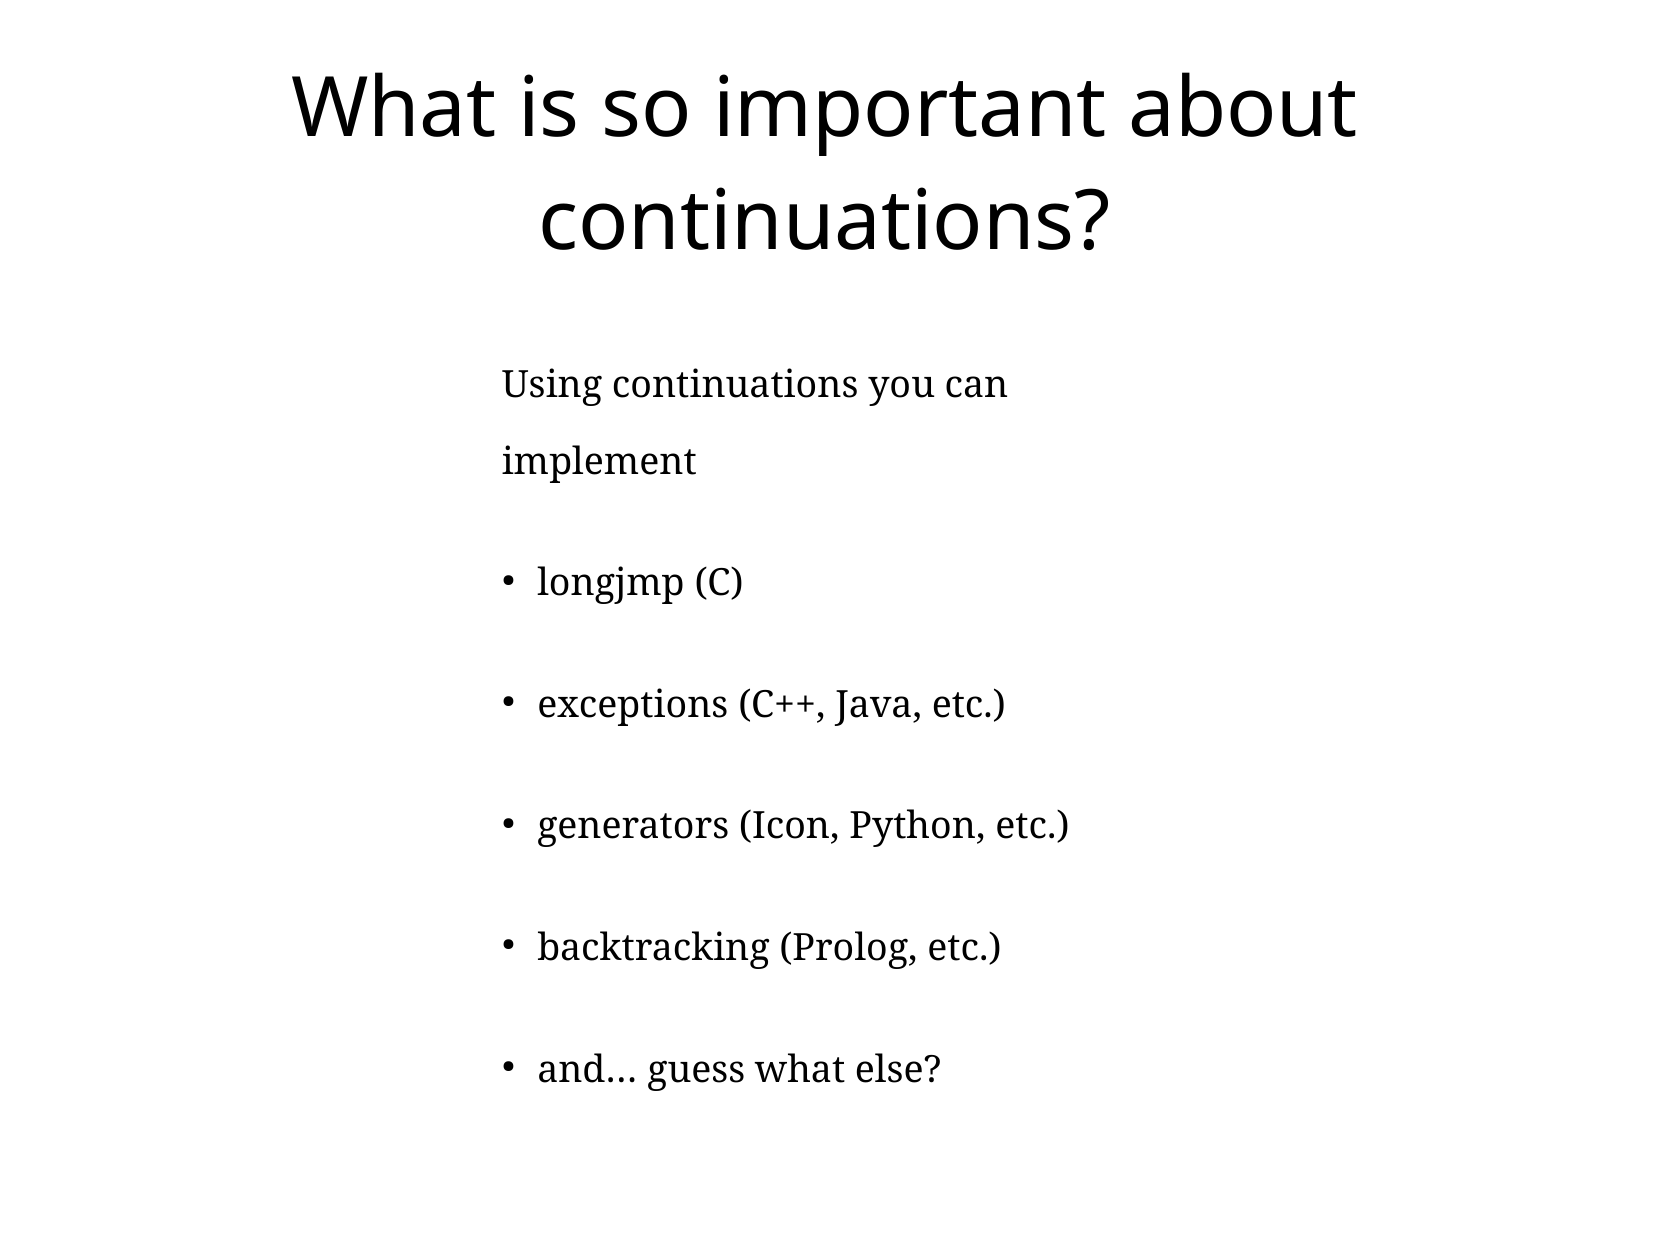

What is so important about continuations?
Using continuations you can implement
longjmp (C)
exceptions (C++, Java, etc.)
generators (Icon, Python, etc.)
backtracking (Prolog, etc.)
and… guess what else?